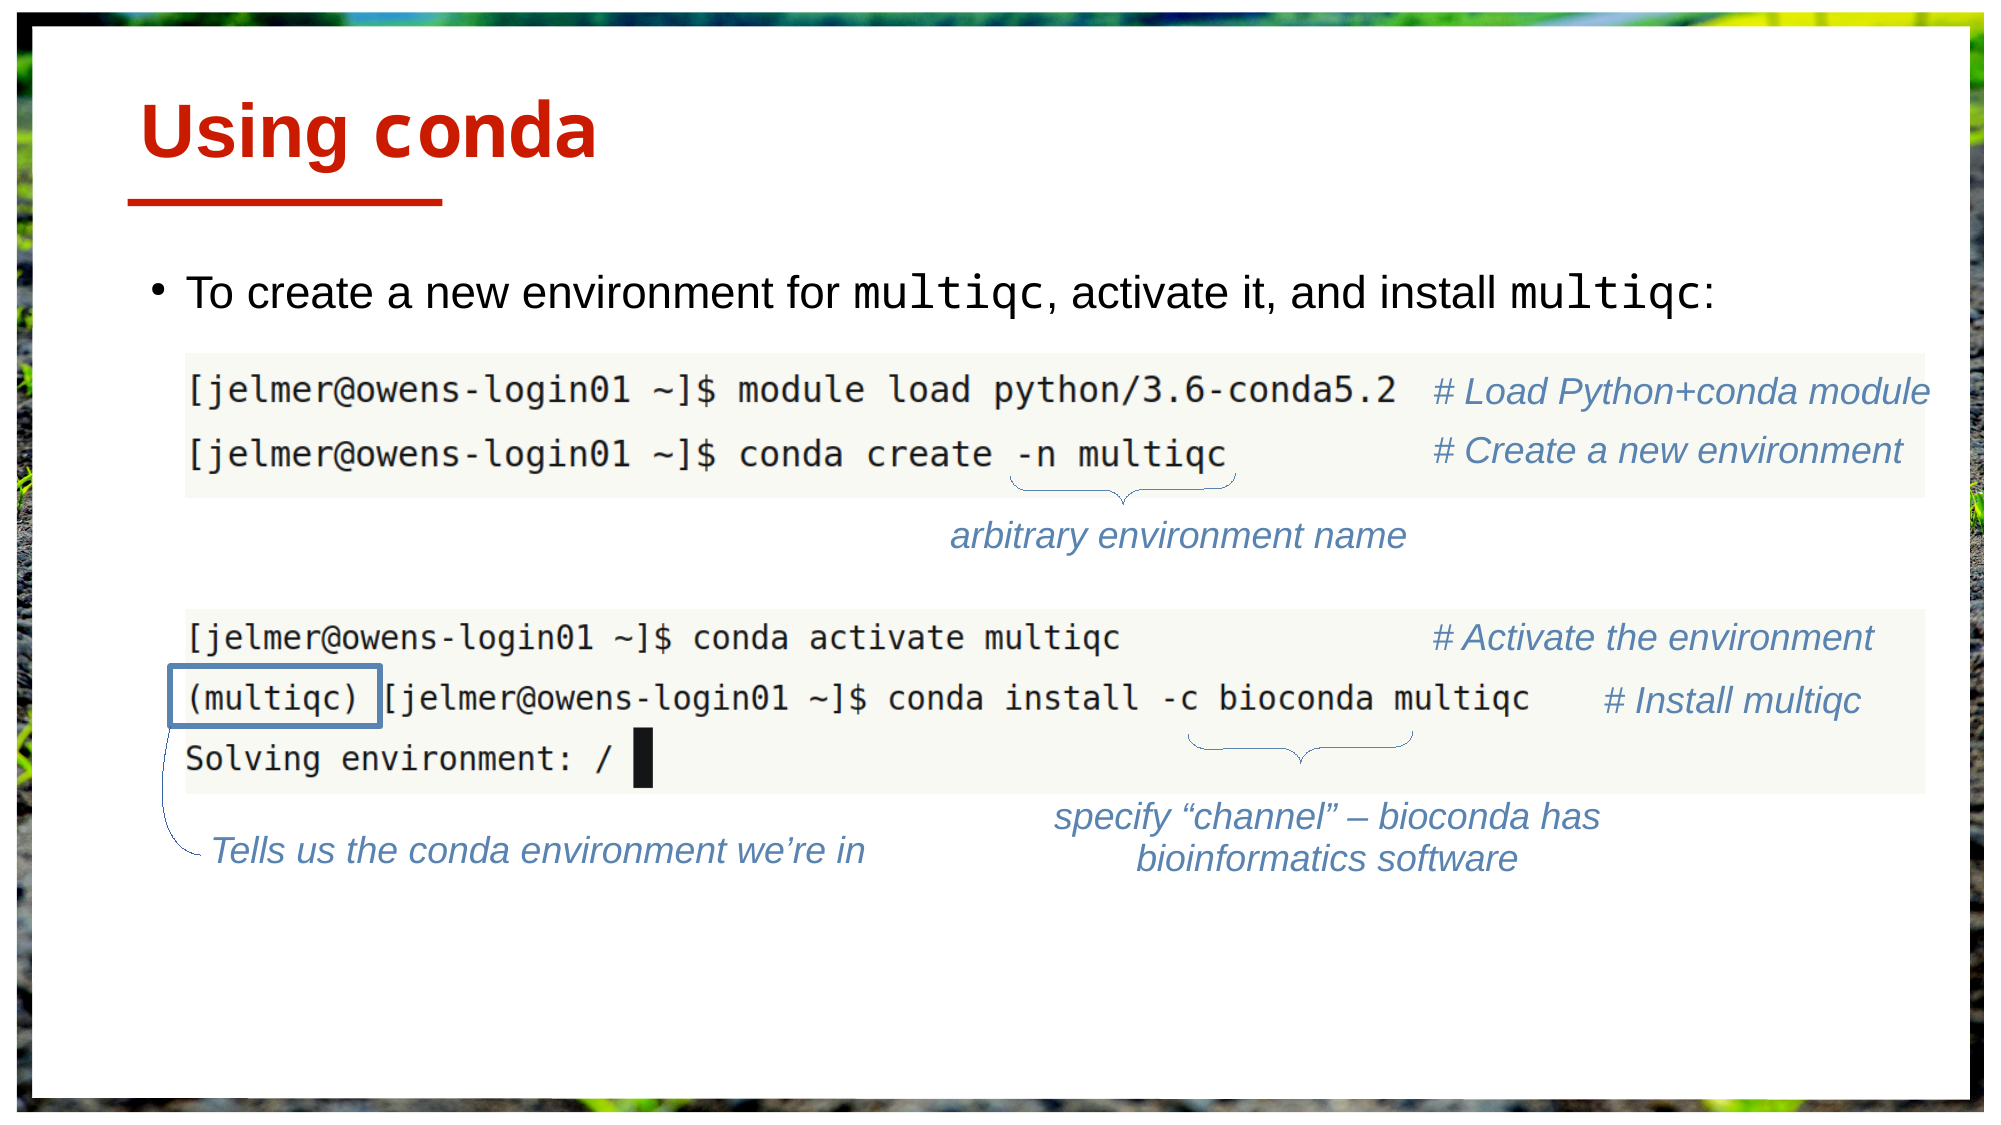

Using conda
To create a new environment for multiqc, activate it, and install multiqc:
# Load Python+conda module
# Create a new environment
arbitrary environment name
# Activate the environment
# Install multiqc
specify “channel” – bioconda has
bioinformatics software
Tells us the conda environment we’re in